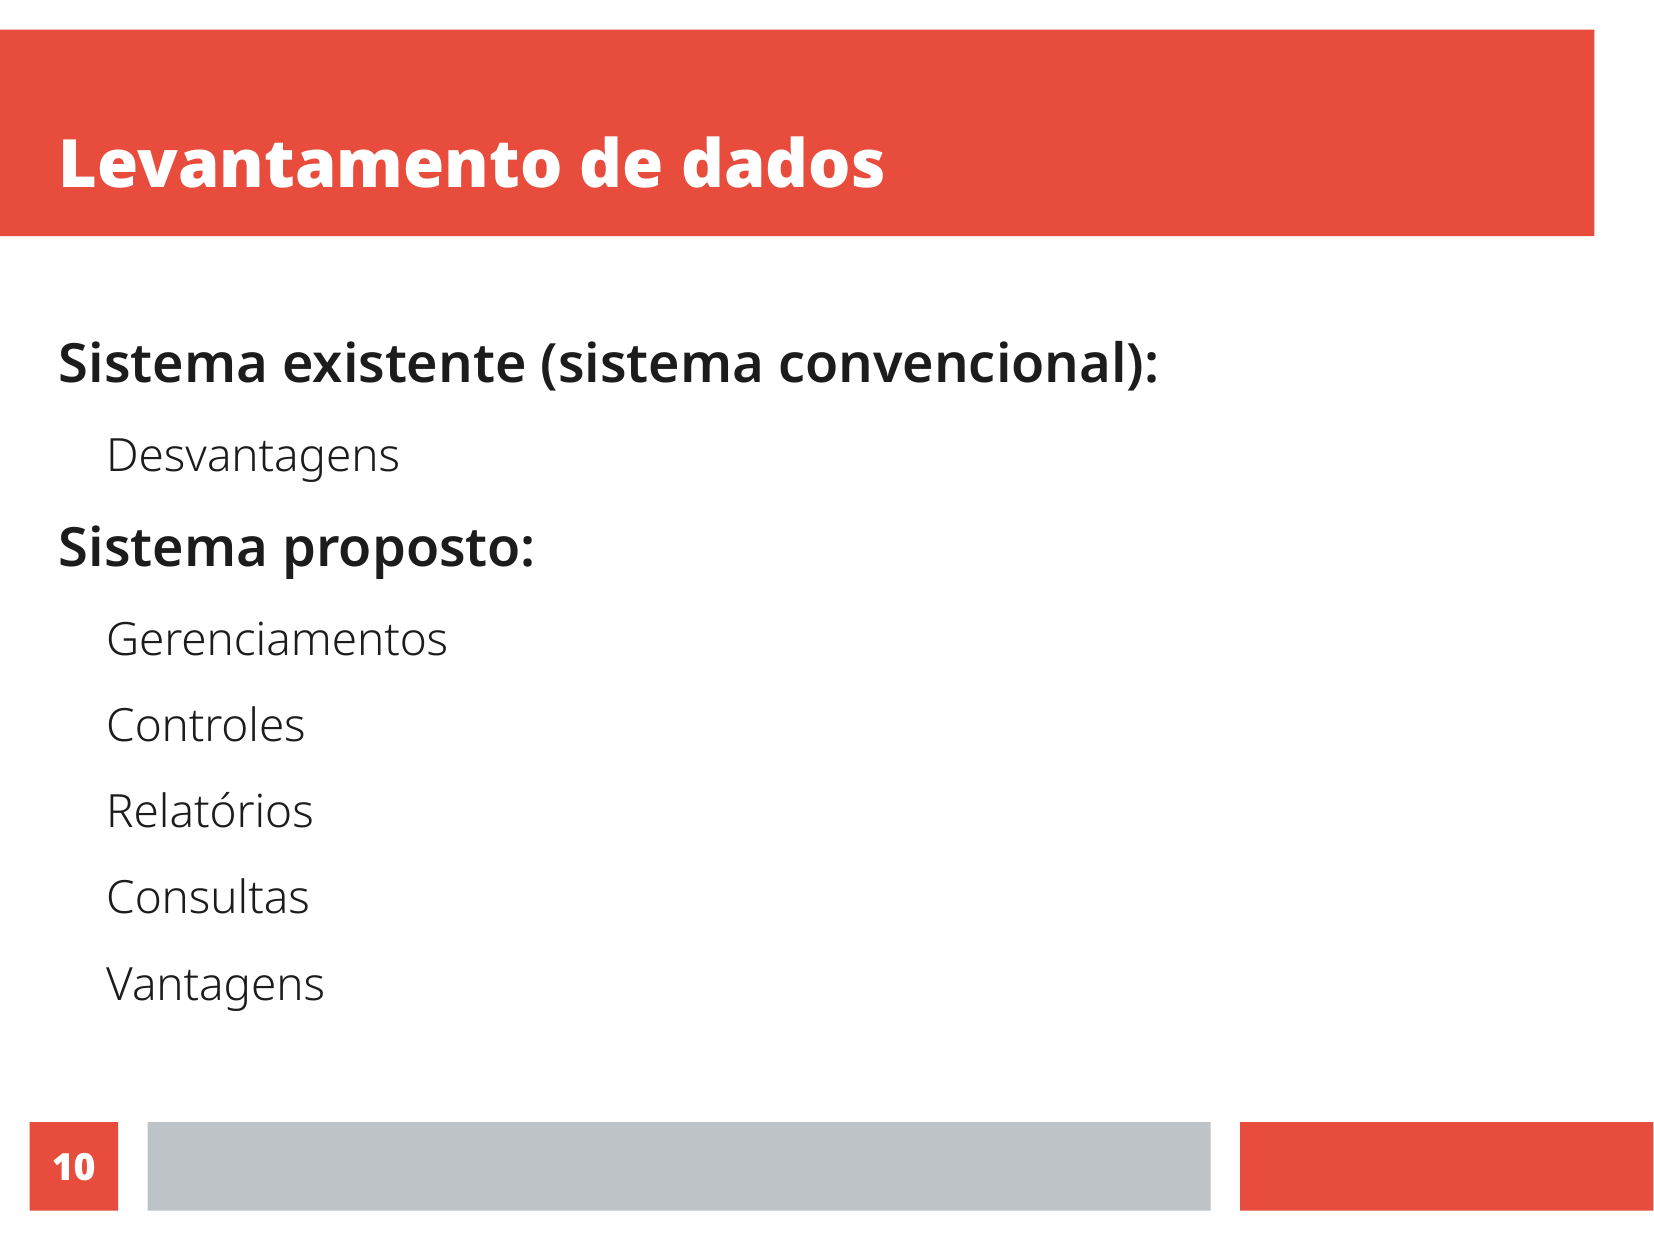

# Levantamento de dados
Sistema existente (sistema convencional):
Desvantagens
Sistema proposto:
Gerenciamentos
Controles
Relatórios
Consultas
Vantagens
10